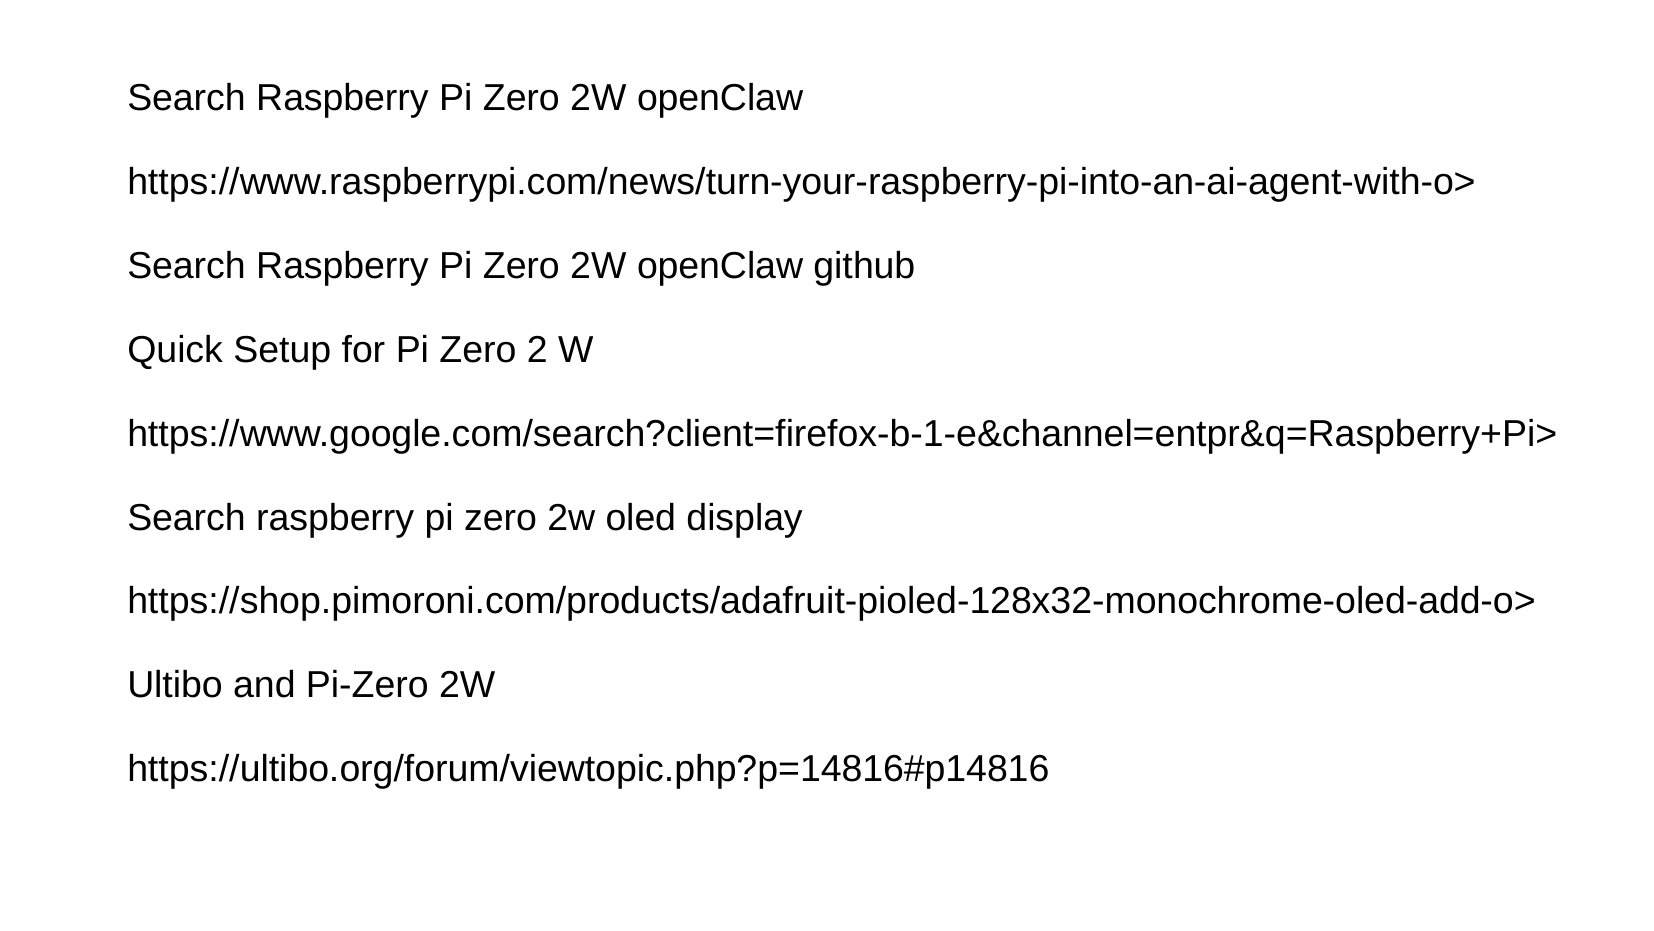

Search Raspberry Pi Zero 2W openClaw
https://www.raspberrypi.com/news/turn-your-raspberry-pi-into-an-ai-agent-with-o>
Search Raspberry Pi Zero 2W openClaw github
Quick Setup for Pi Zero 2 W
https://www.google.com/search?client=firefox-b-1-e&channel=entpr&q=Raspberry+Pi>
Search raspberry pi zero 2w oled display
https://shop.pimoroni.com/products/adafruit-pioled-128x32-monochrome-oled-add-o>
Ultibo and Pi-Zero 2W
https://ultibo.org/forum/viewtopic.php?p=14816#p14816